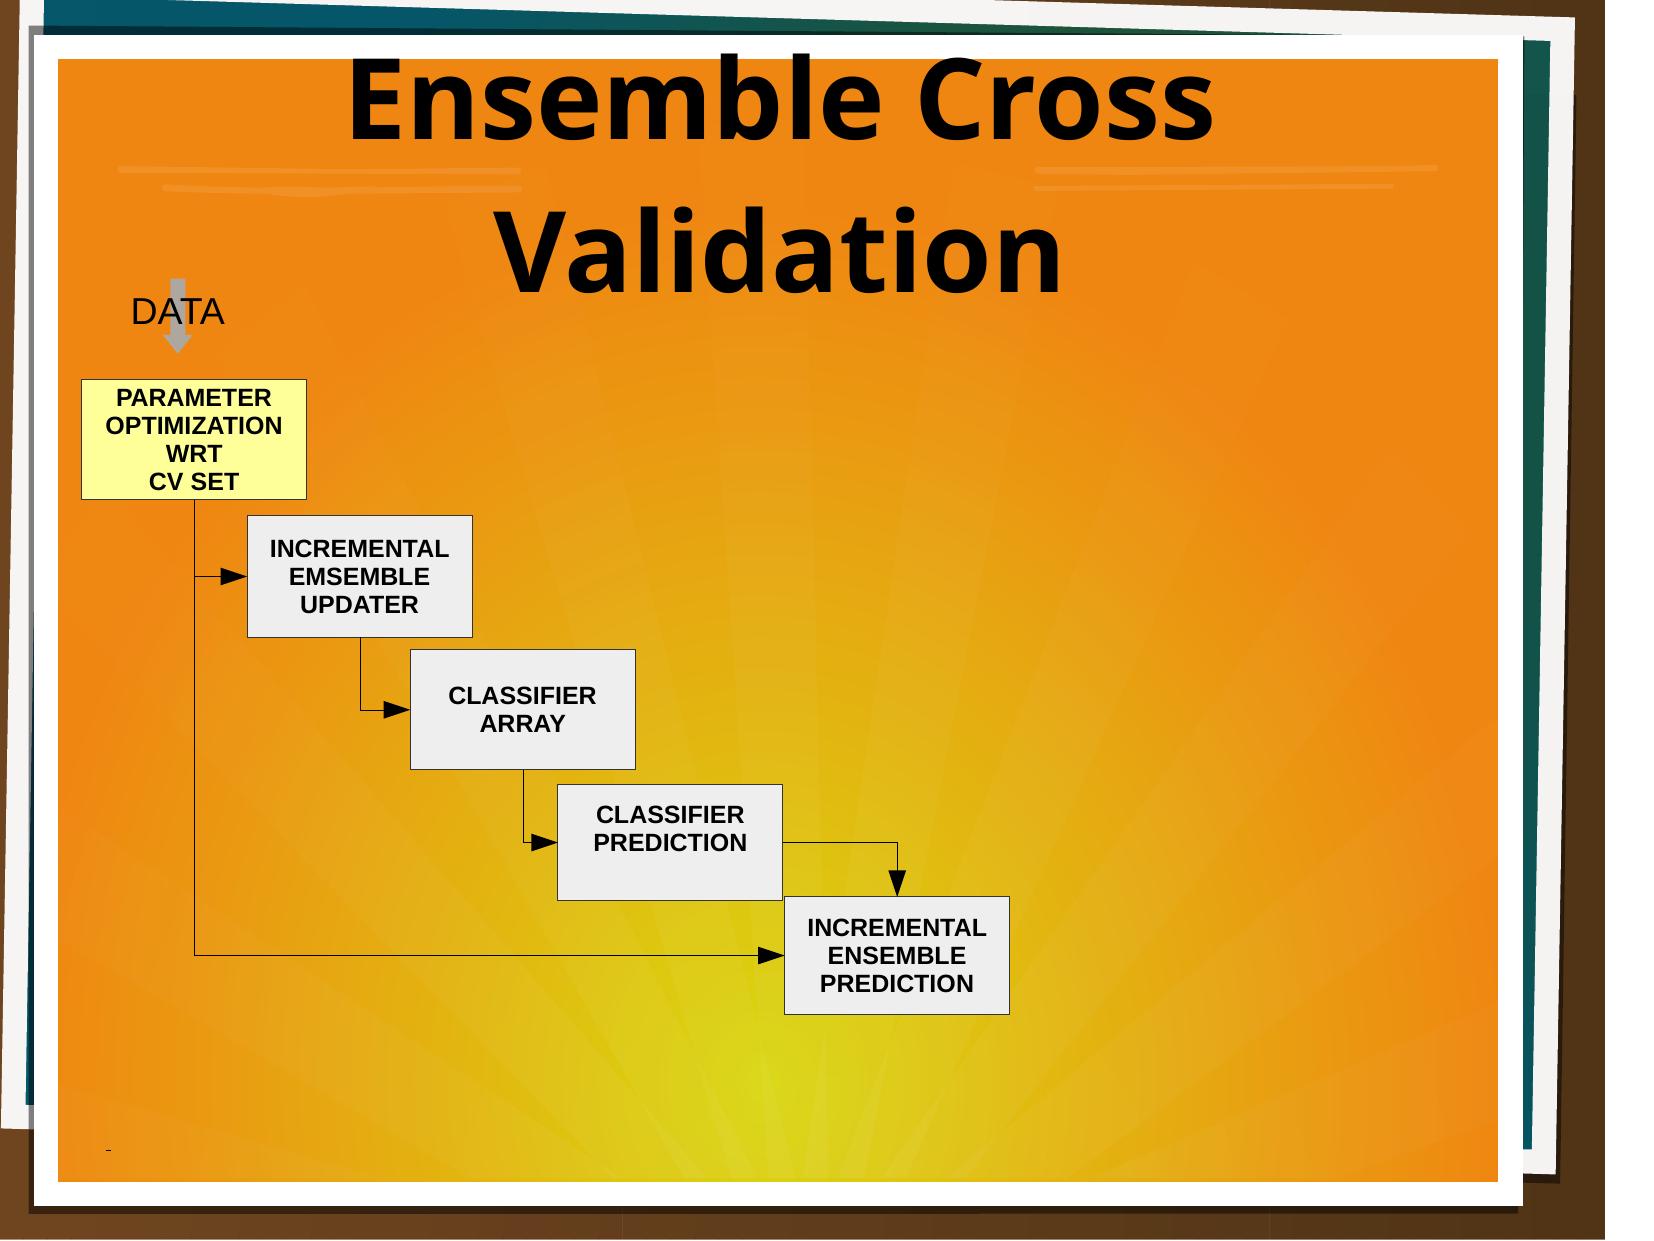

# Ensemble Cross Validation
DATA
PARAMETER
OPTIMIZATION
WRT
CV SET
INCREMENTAL
EMSEMBLE
UPDATER
CLASSIFIER
ARRAY
CLASSIFIER
PREDICTION
INCREMENTAL
ENSEMBLE
PREDICTION